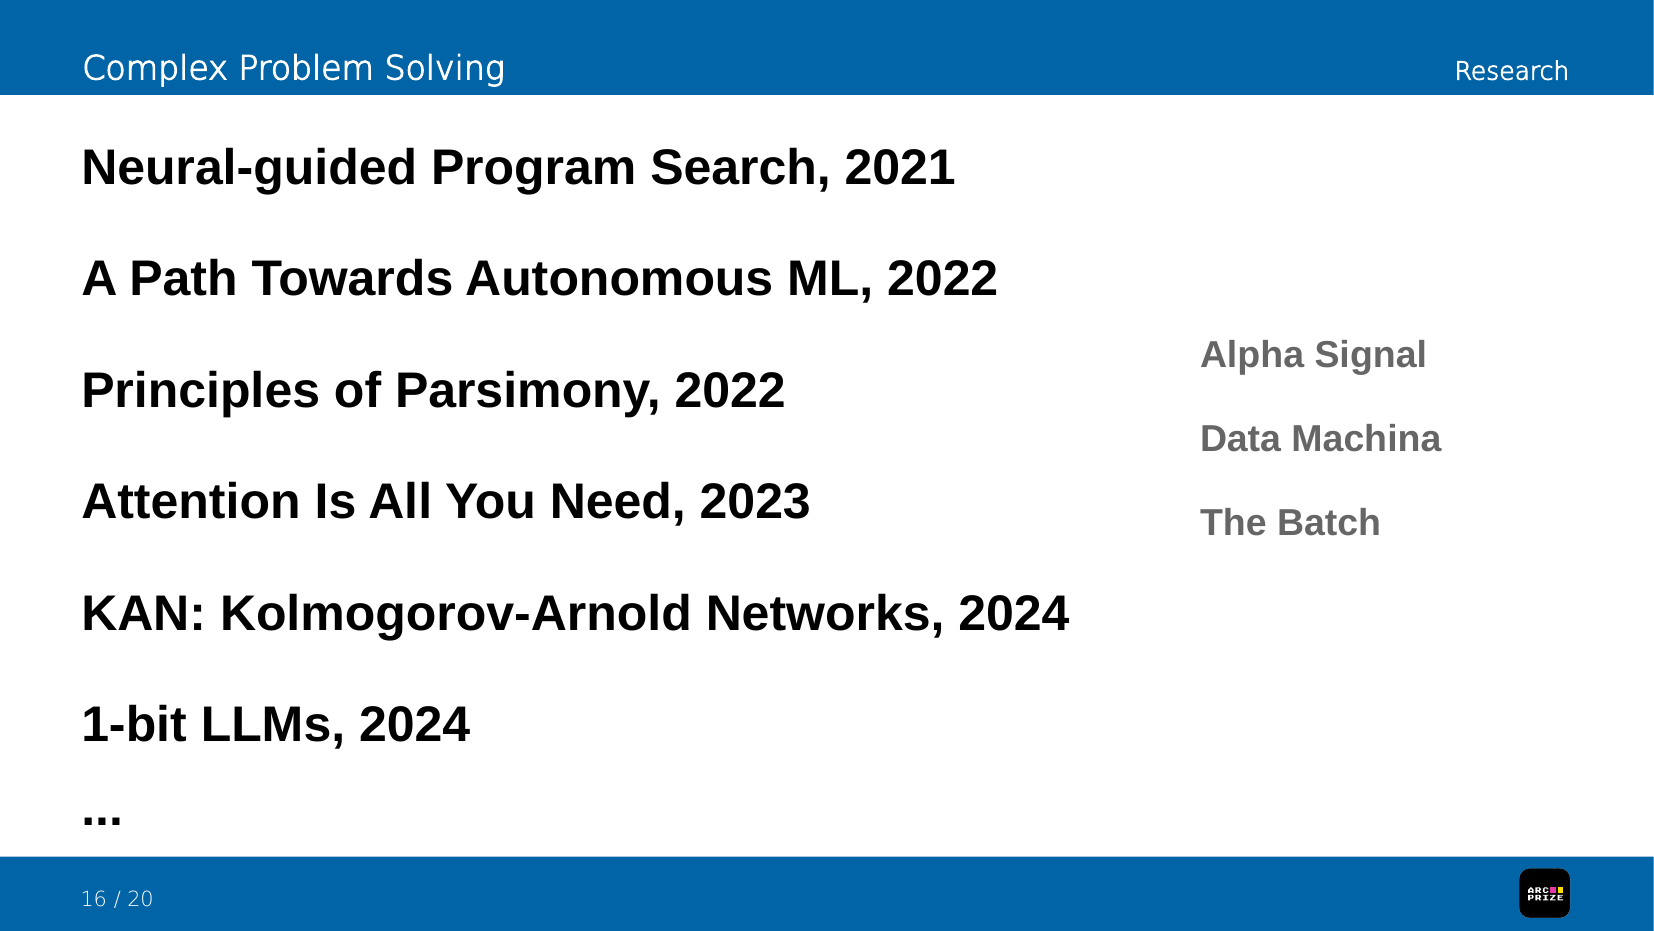

Research
# Complex Problem Solving
Alpha Signal
Data Machina
The Batch
Neural-guided Program Search, 2021
A Path Towards Autonomous ML, 2022
Principles of Parsimony, 2022
Attention Is All You Need, 2023
KAN: Kolmogorov-Arnold Networks, 2024
1-bit LLMs, 2024
...
16